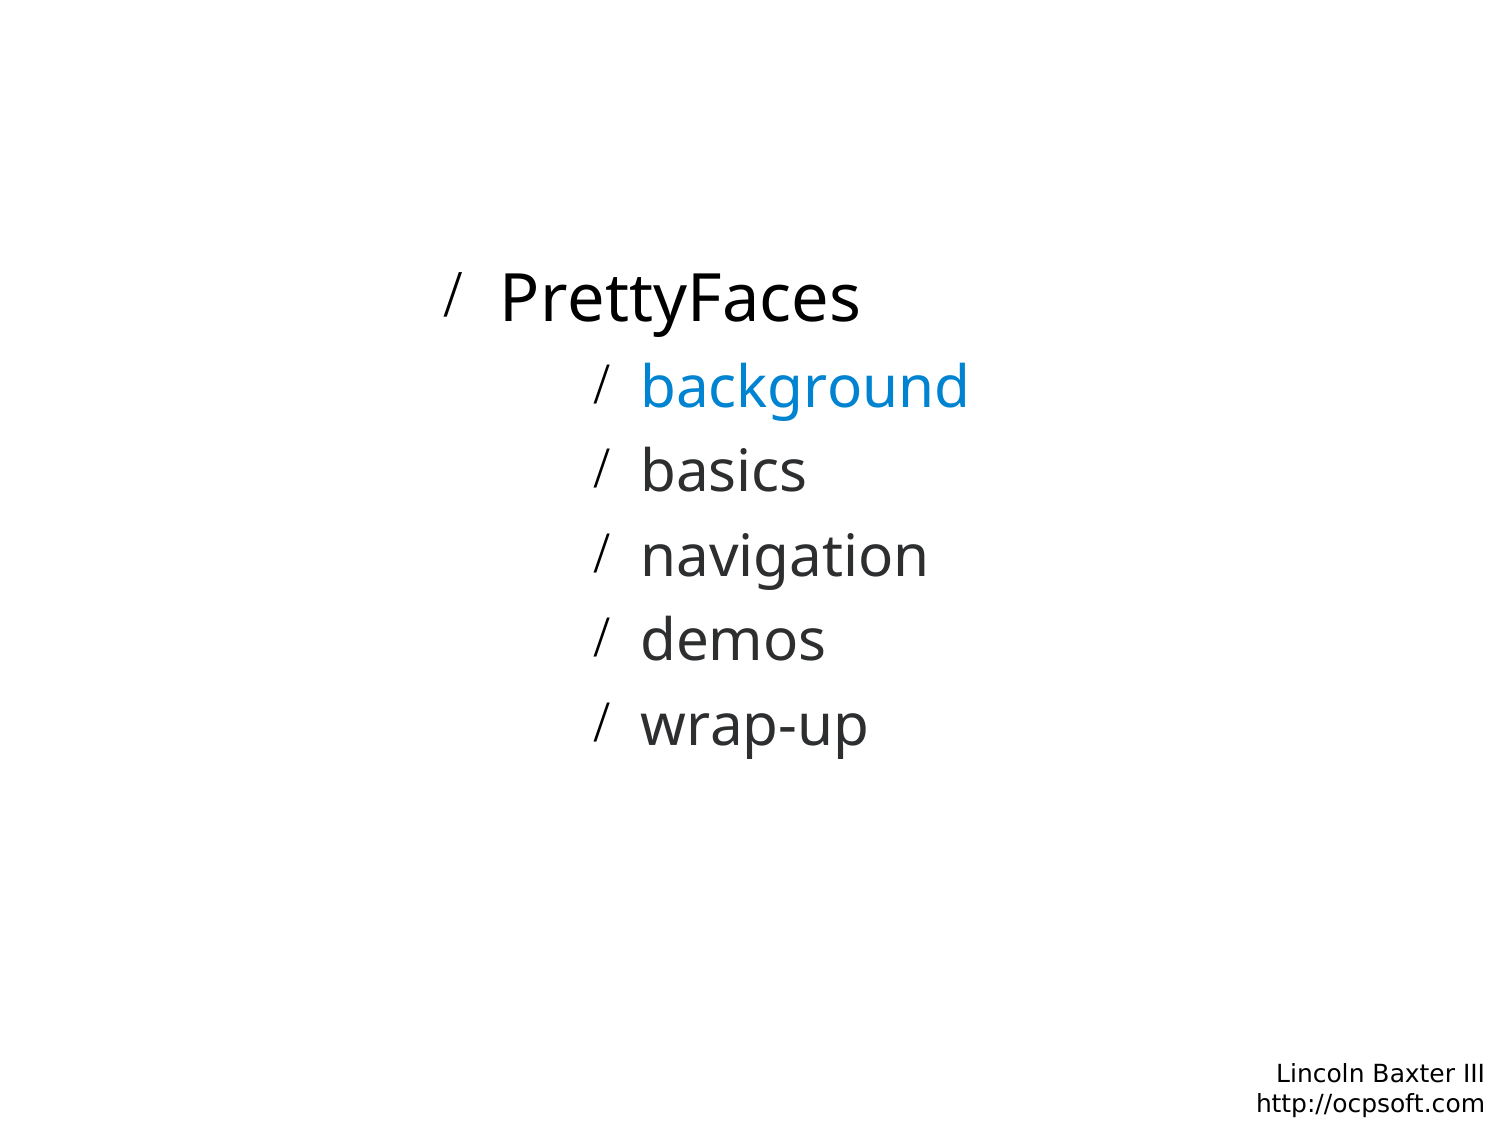

# PrettyFaces
background
basics
navigation
demos
wrap-up